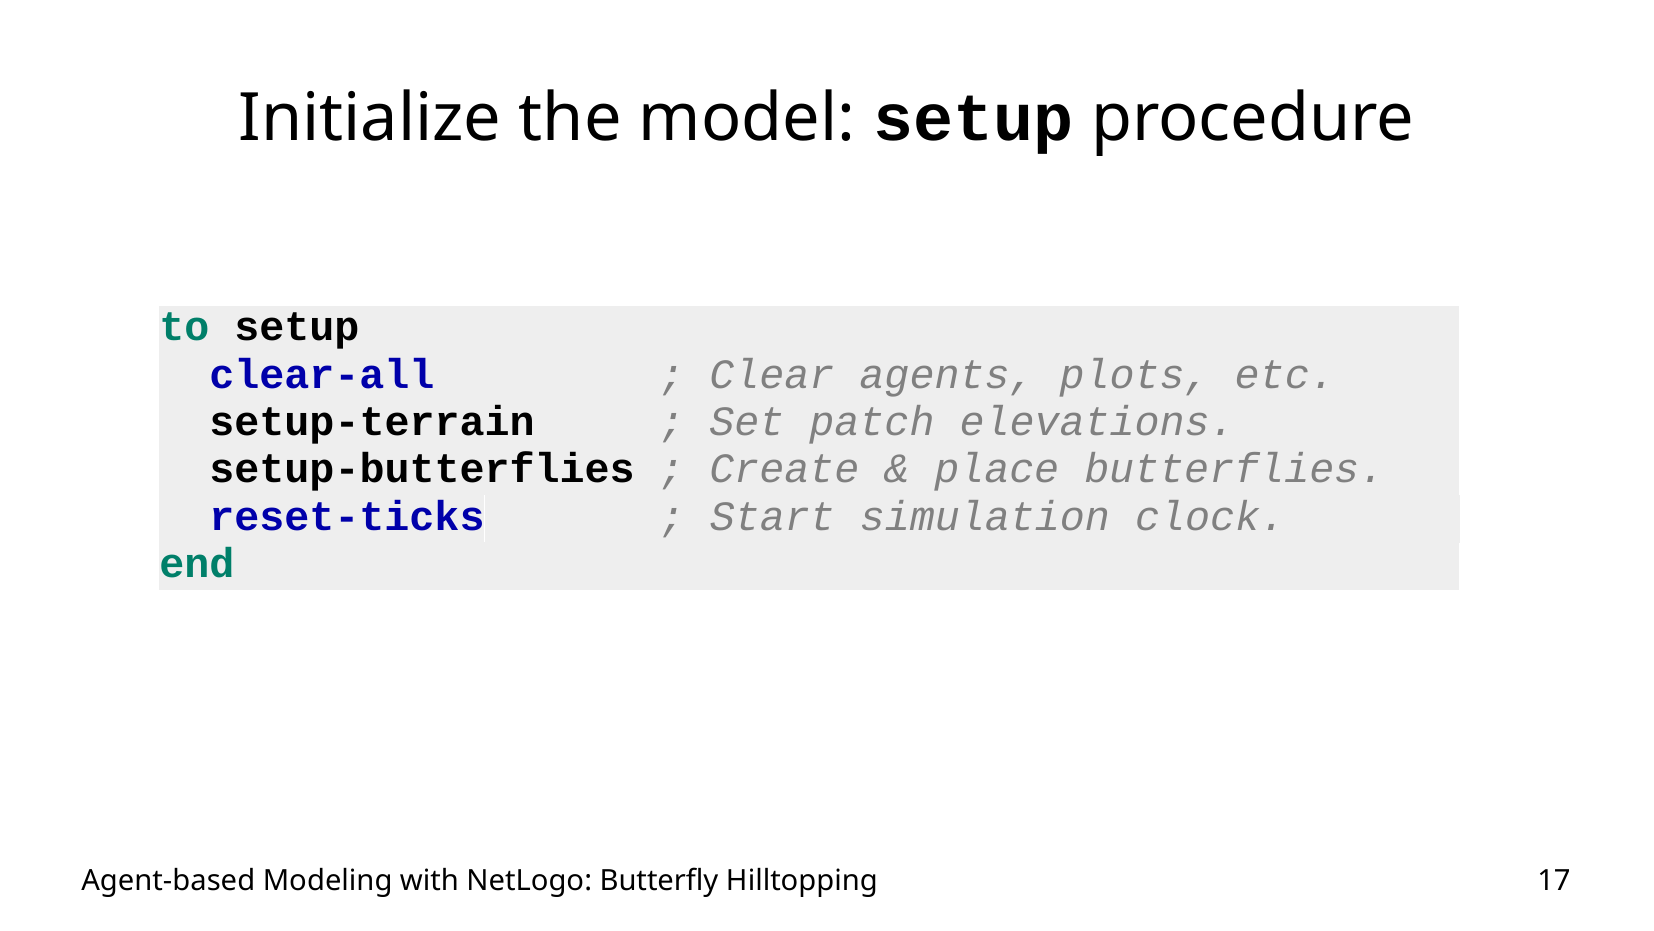

# Initialize the model: setup procedure
to setup
 clear-all ; Clear agents, plots, etc.
 setup-terrain ; Set patch elevations.
 setup-butterflies ; Create & place butterflies.
 reset-ticks ; Start simulation clock.
end
Agent-based Modeling with NetLogo: Butterfly Hilltopping
17